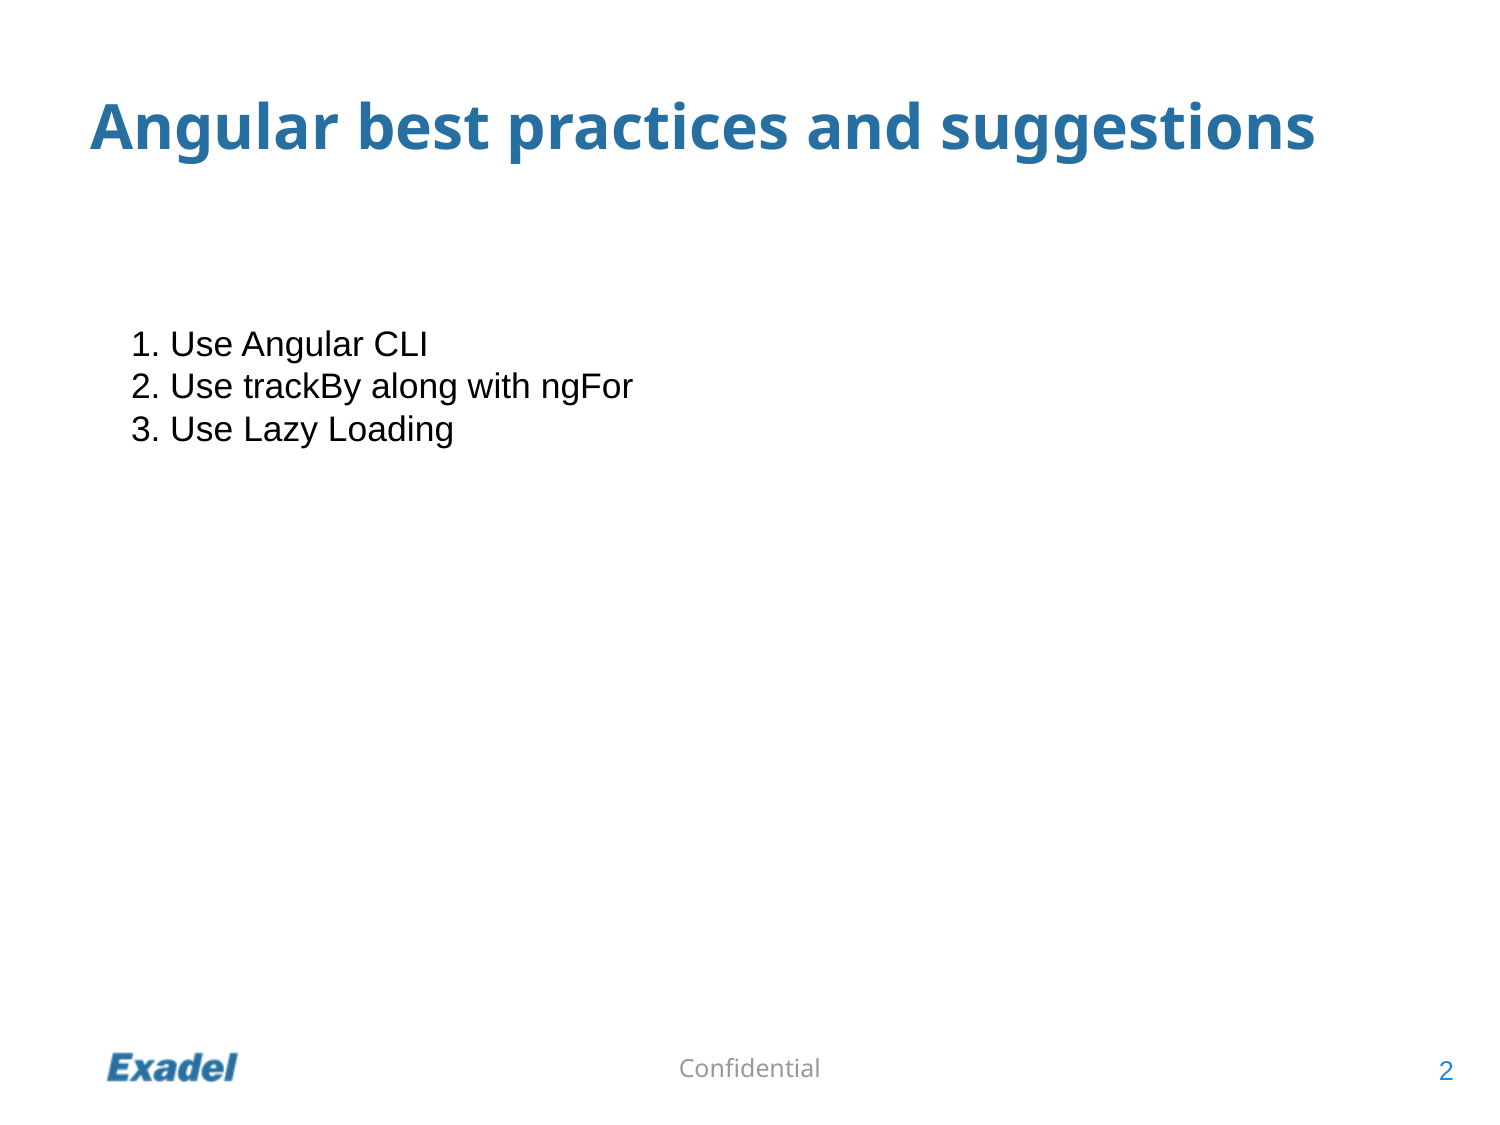

# Angular best practices and suggestions
1. Use Angular CLI
2. Use trackBy along with ngFor
3. Use Lazy Loading